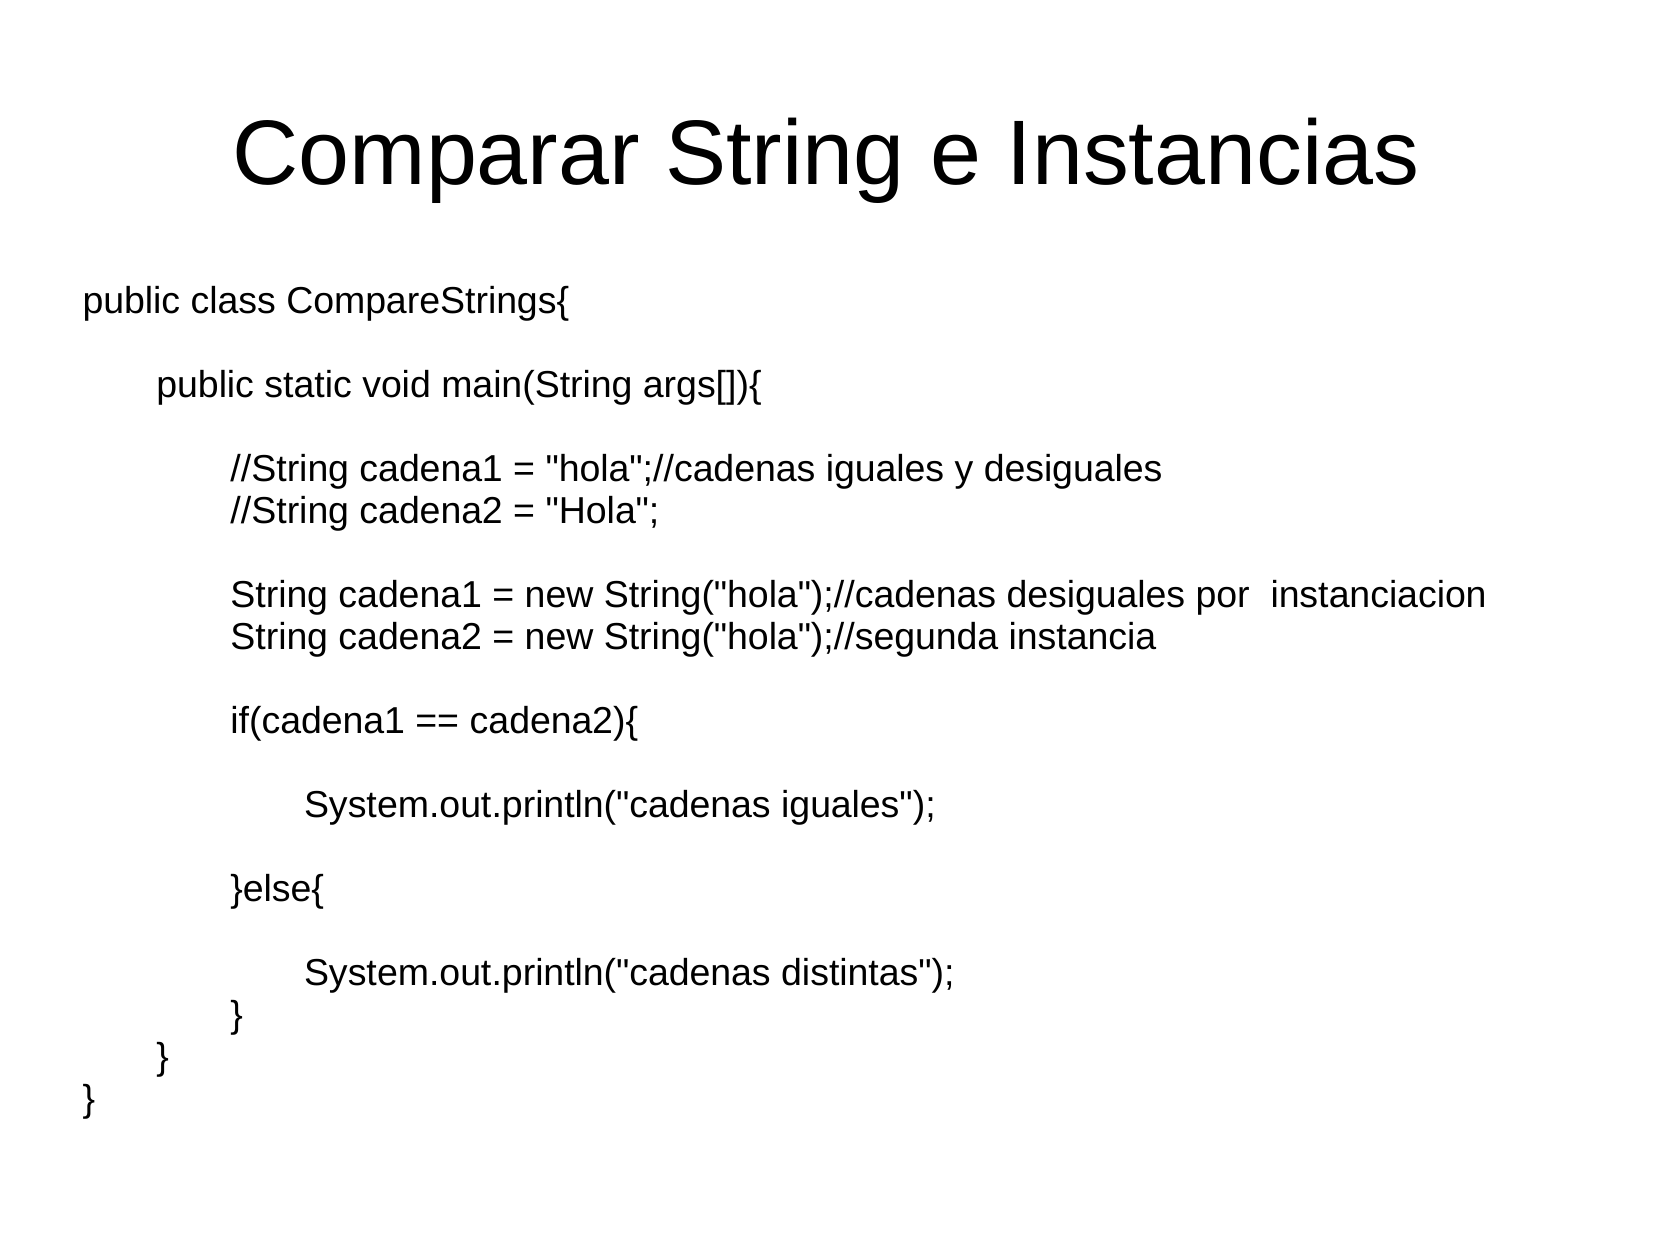

# Comparar String e Instancias
public class CompareStrings{
	public static void main(String args[]){
		//String cadena1 = "hola";//cadenas iguales y desiguales
		//String cadena2 = "Hola";
		String cadena1 = new String("hola");//cadenas desiguales por instanciacion
		String cadena2 = new String("hola");//segunda instancia
		if(cadena1 == cadena2){
			System.out.println("cadenas iguales");
		}else{
			System.out.println("cadenas distintas");
		}
	}
}